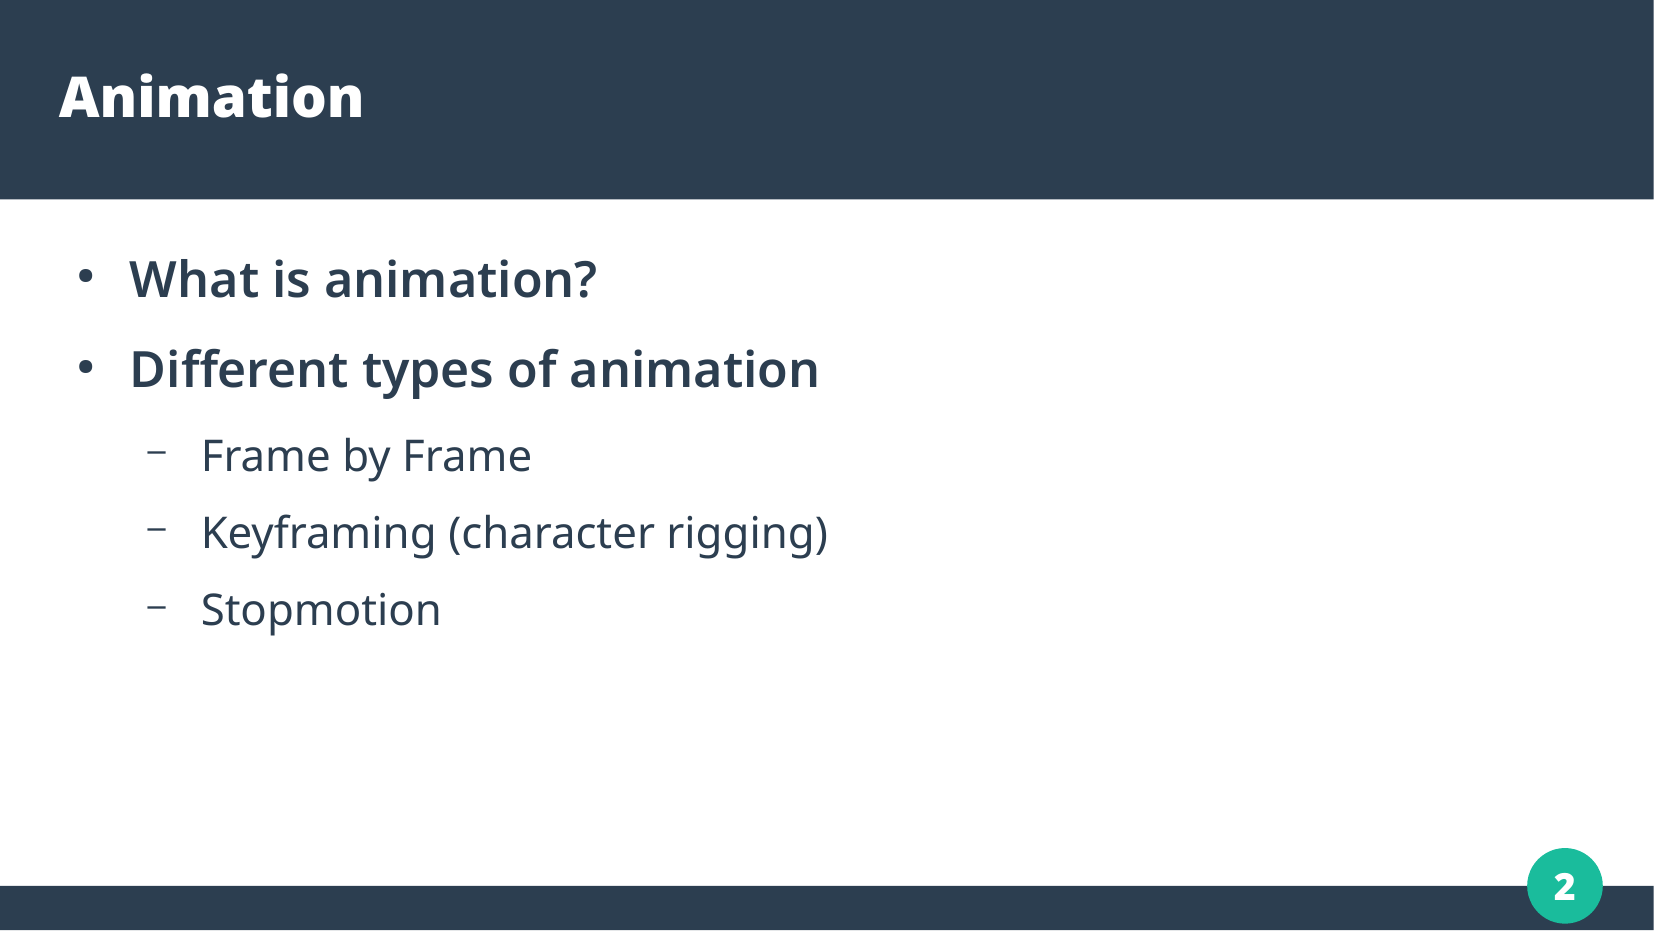

# Animation
What is animation?
Different types of animation
Frame by Frame
Keyframing (character rigging)
Stopmotion